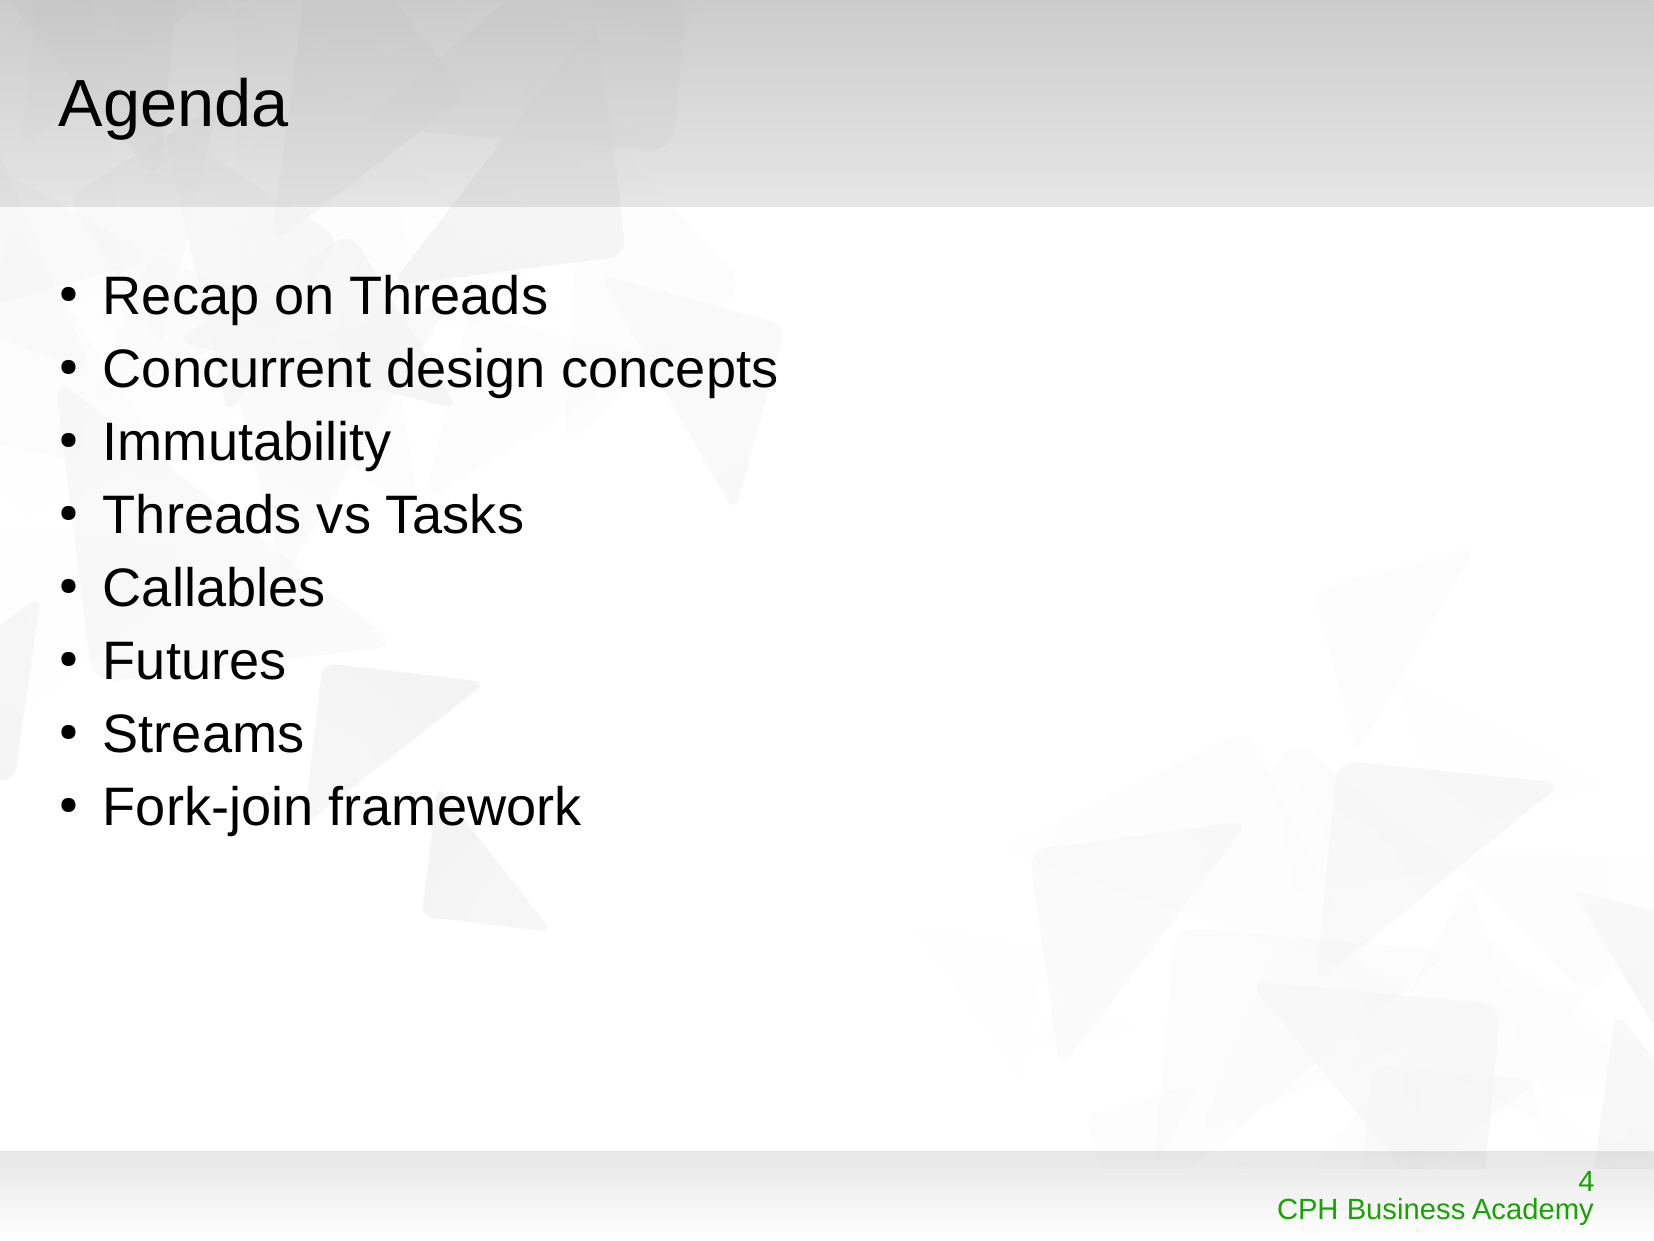

# Agenda
Recap on Threads
Concurrent design concepts
Immutability
Threads vs Tasks
Callables
Futures
Streams
Fork-join framework
4
CPH Business Academy